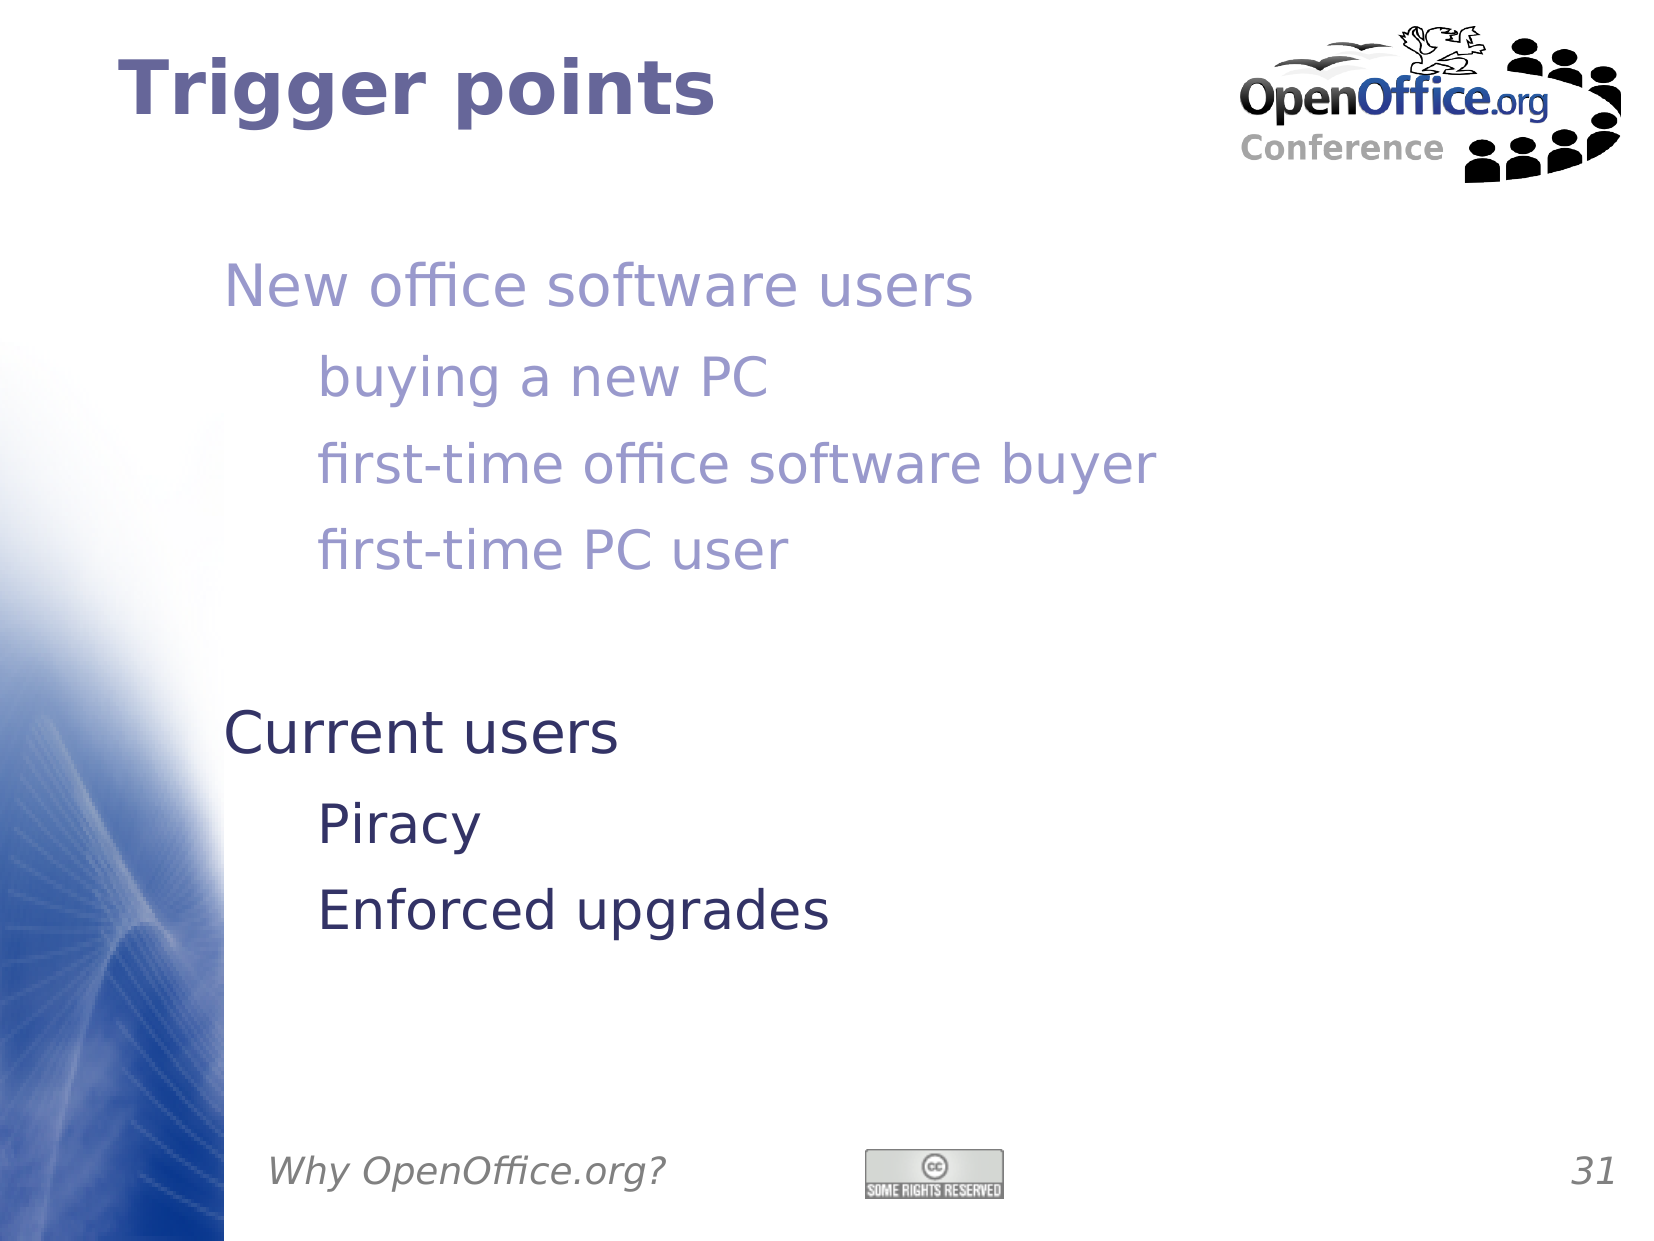

# Trigger points
New office software users
buying a new PC
first-time office software buyer
first-time PC user
Current users
Piracy
Enforced upgrades